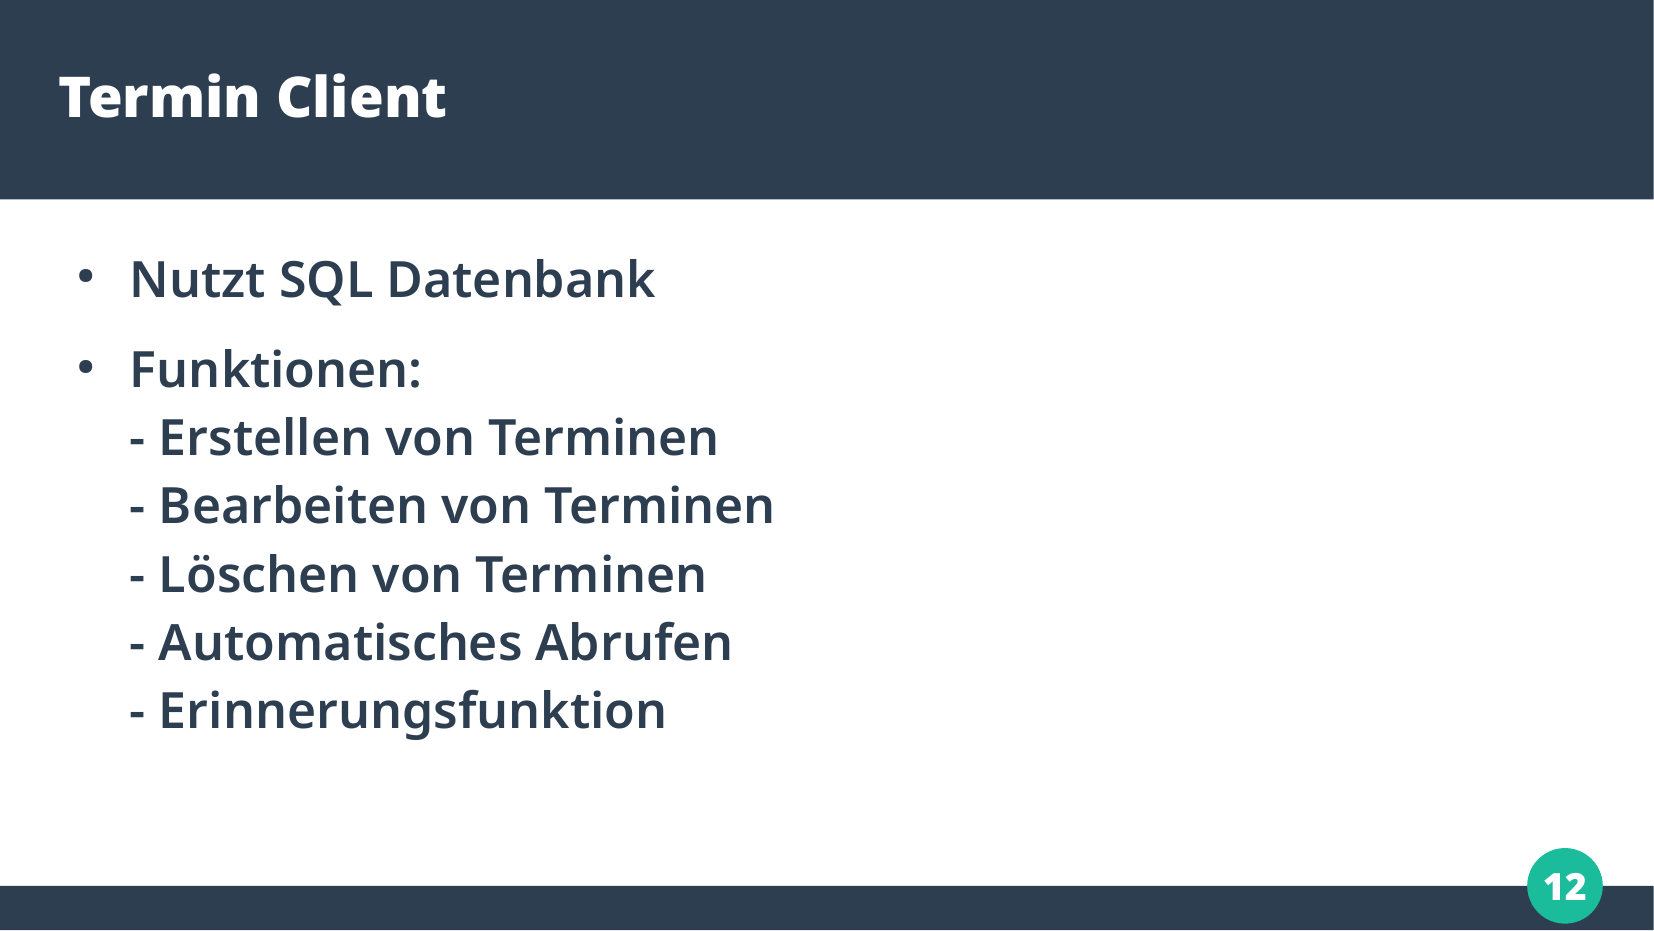

# Termin Client
Nutzt SQL Datenbank
Funktionen:
- Erstellen von Terminen
- Bearbeiten von Terminen
- Löschen von Terminen
- Automatisches Abrufen
- Erinnerungsfunktion